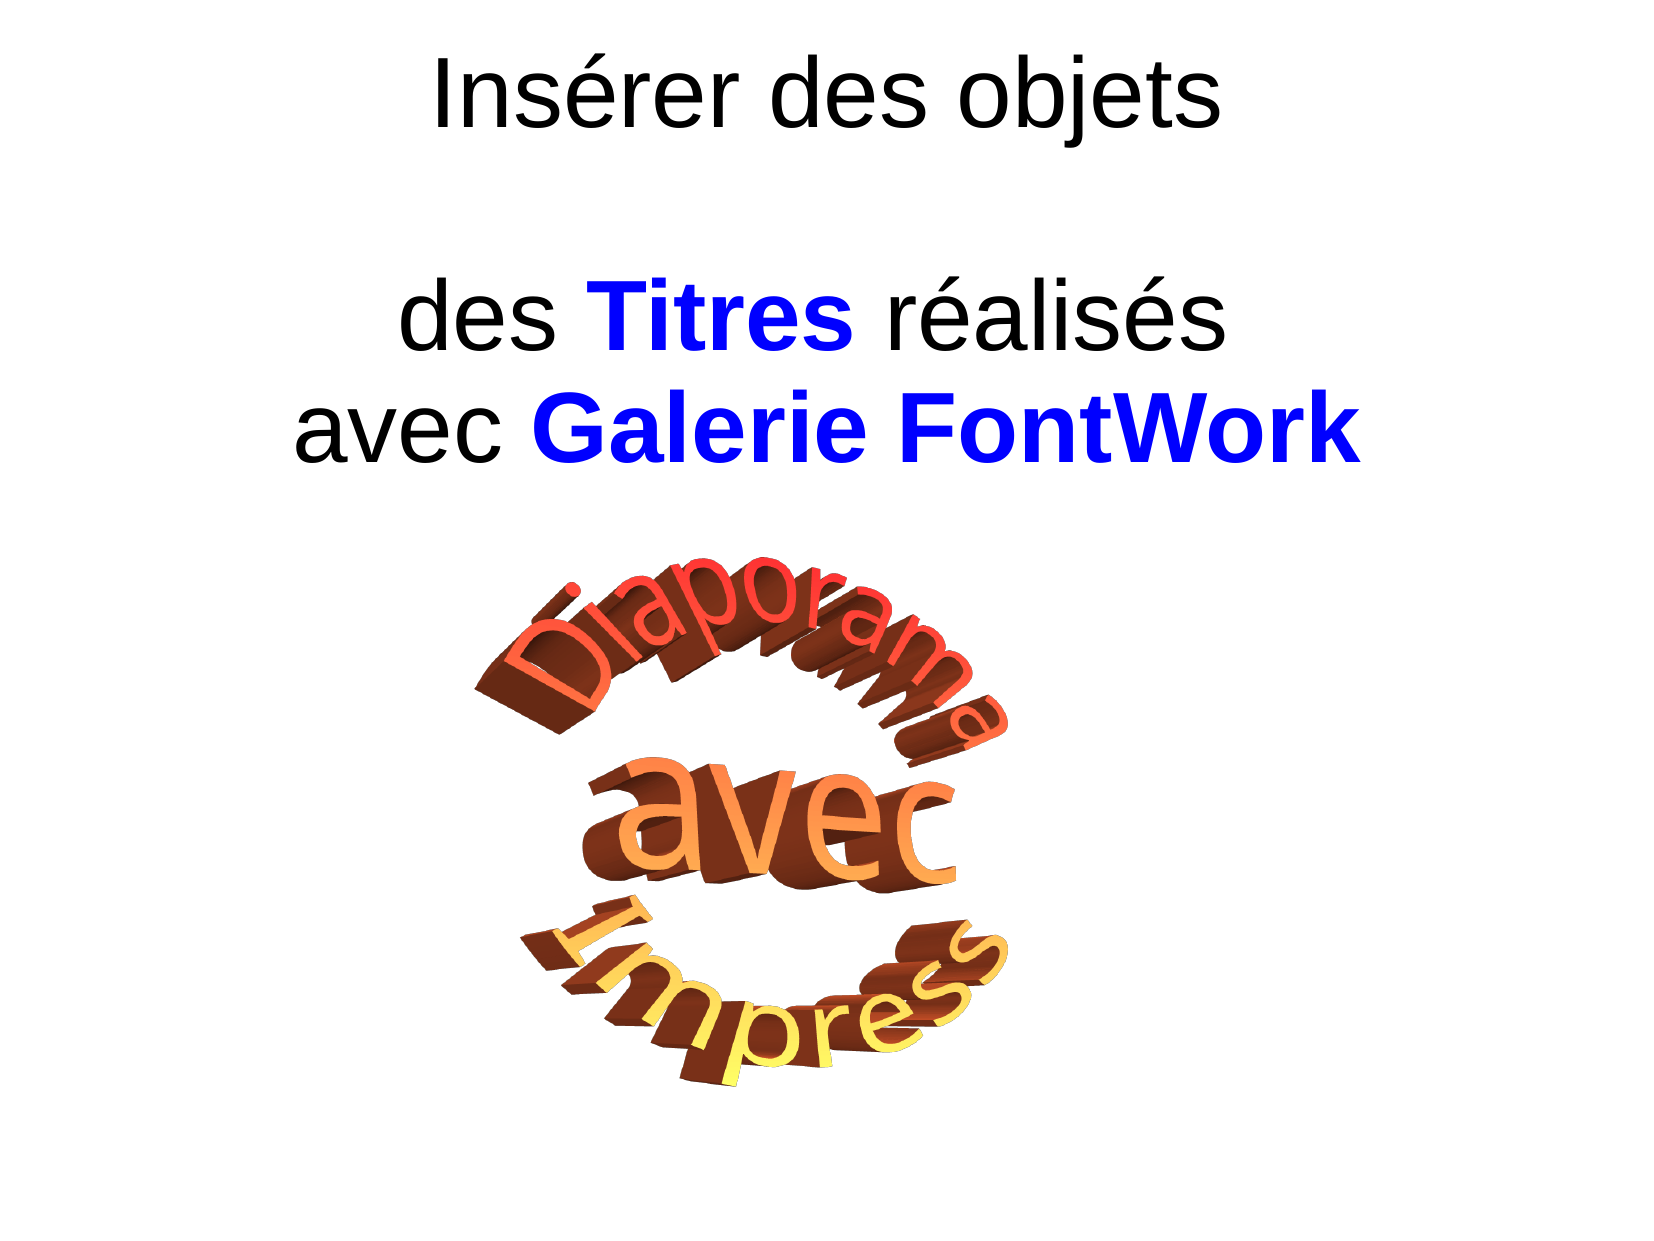

Insérer des objets
des Titres réalisés
avec Galerie FontWork
Diaporama
avec
Impress